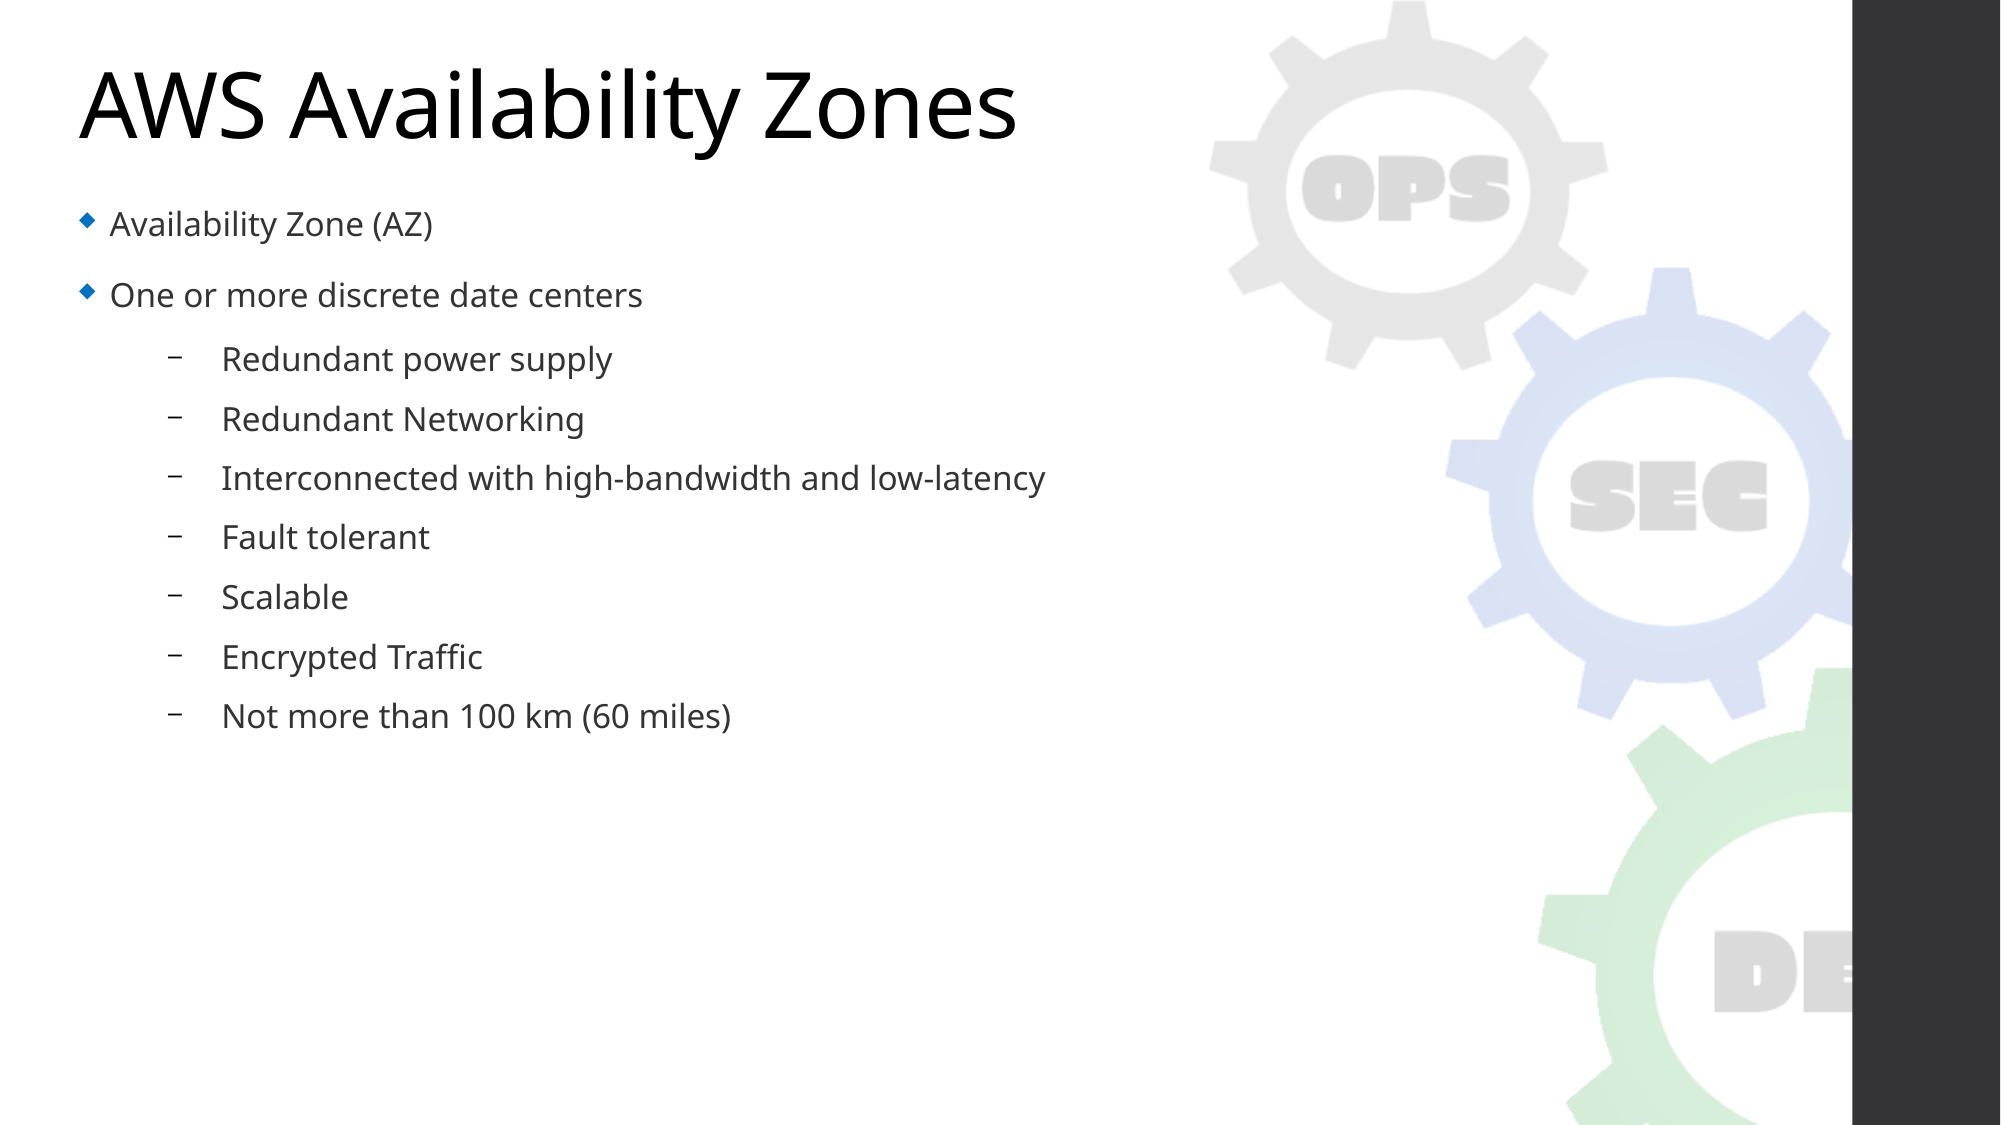

# AWS Availability Zones
Availability Zone (AZ)
One or more discrete date centers
Redundant power supply
Redundant Networking
Interconnected with high-bandwidth and low-latency
Fault tolerant
Scalable
Encrypted Traffic
Not more than 100 km (60 miles)